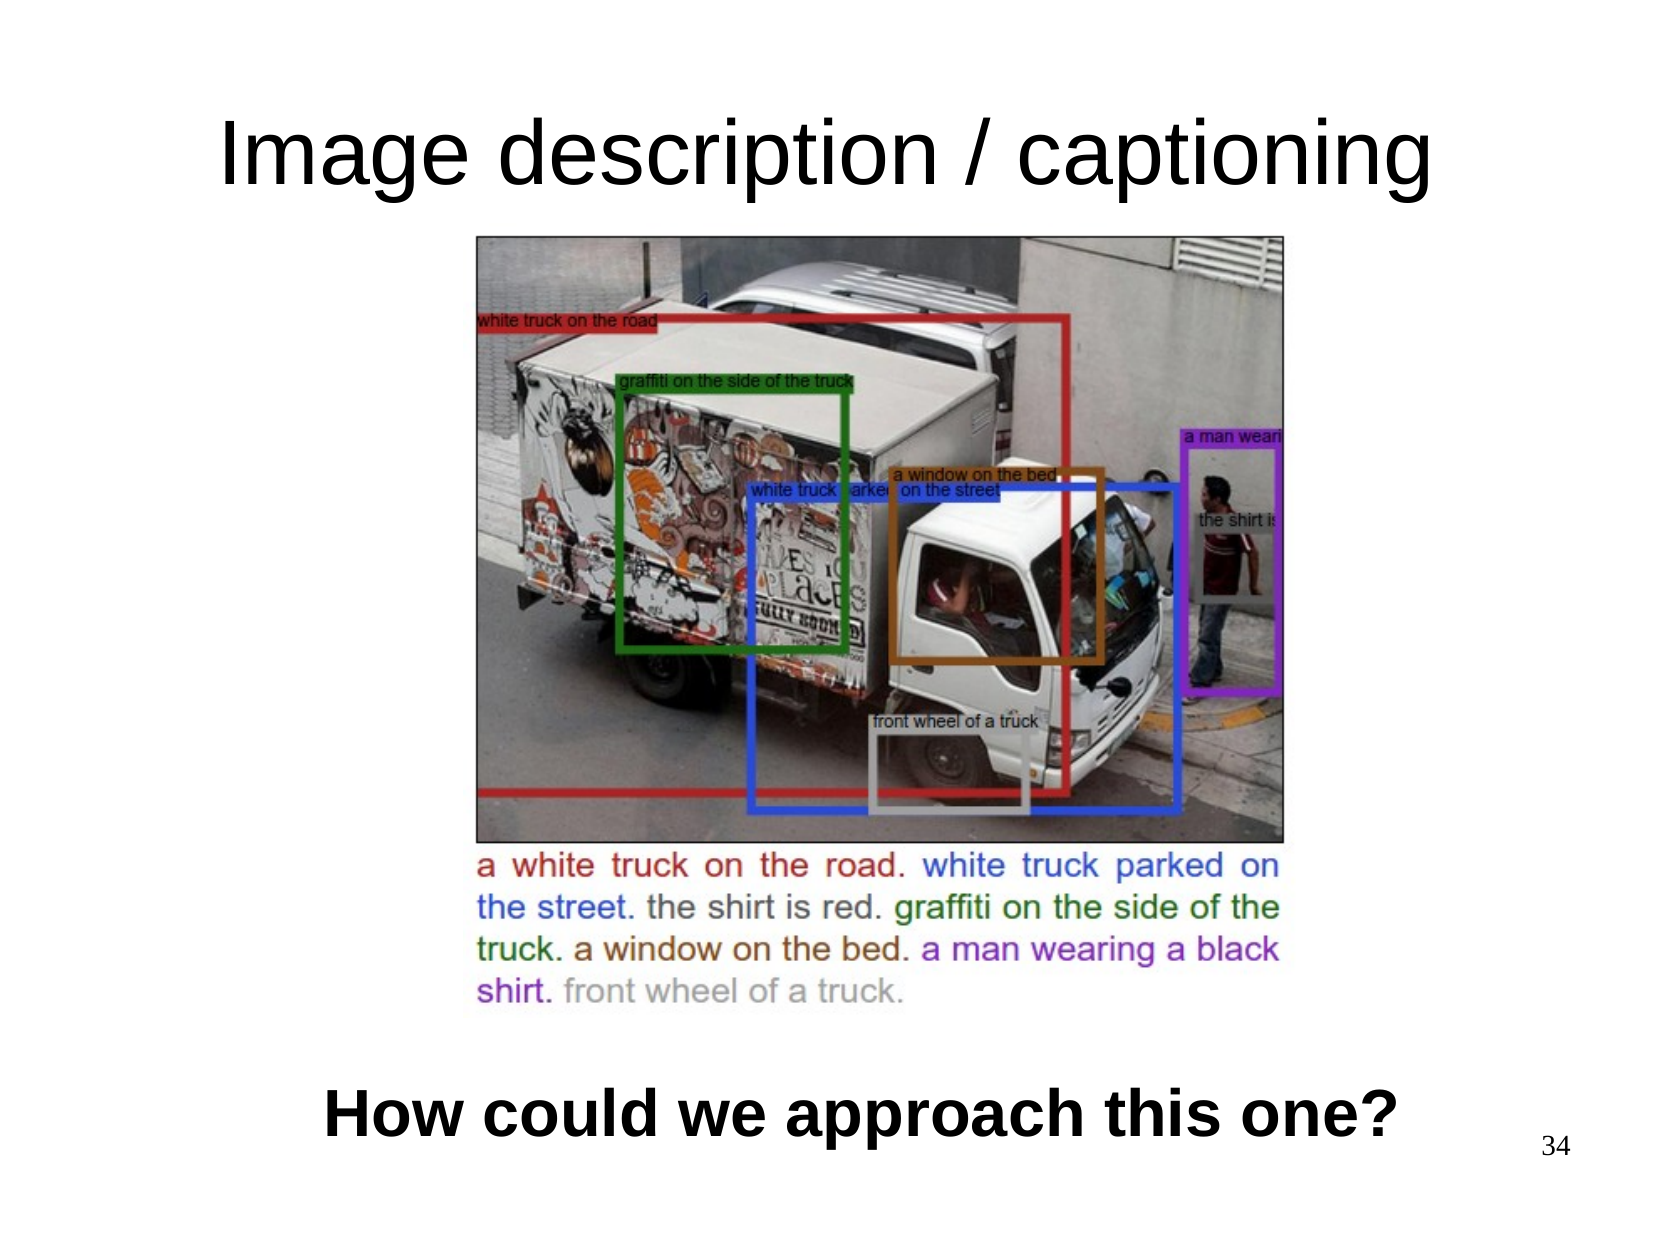

# Image description / captioning
How could we approach this one?
34